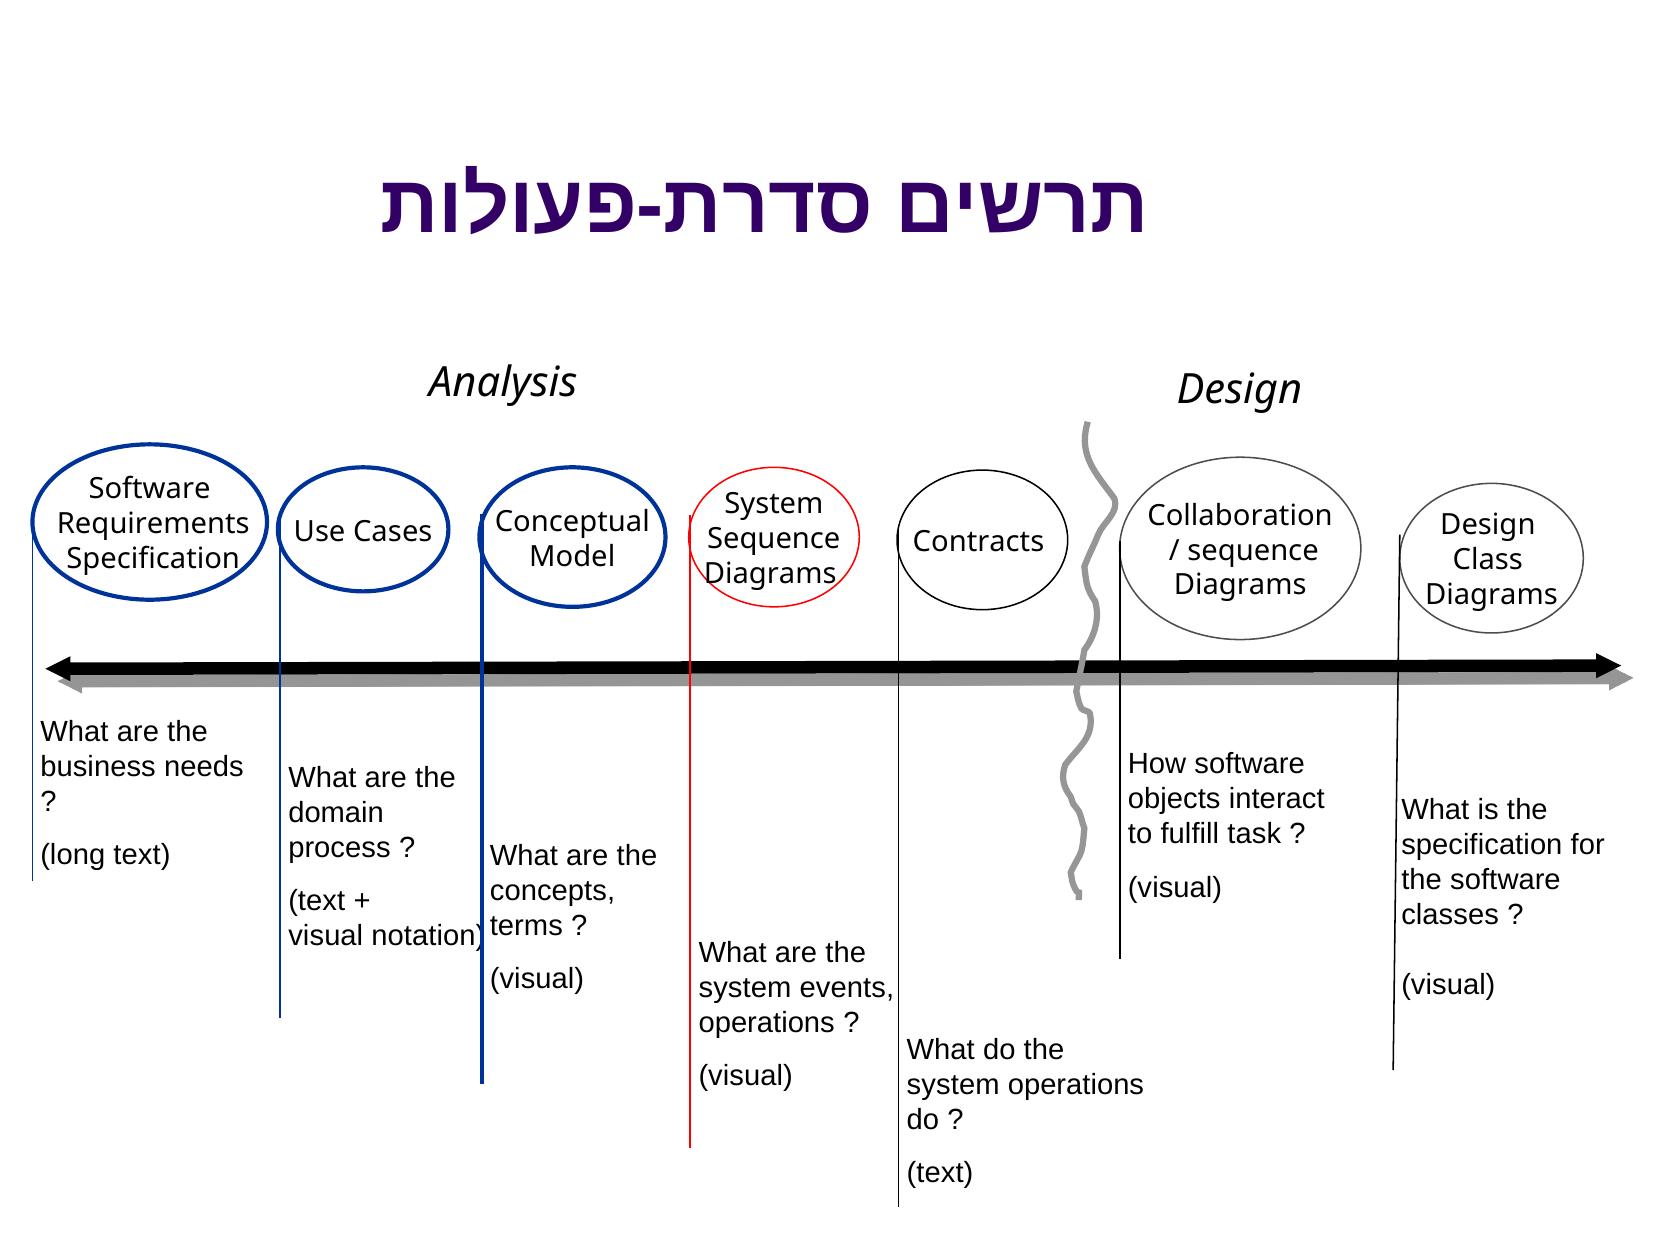

# תרשים סדרת-פעולות
Analysis
Design
Software
 Requirements
 Specification
What are the business needs ?
(long text)
Collaboration
 / sequence
Diagrams
How software objects interact to fulfill task ?
(visual)
Use Cases
What are the domain process ?
(text +
visual notation)
Conceptual
Model
What are the concepts, terms ?
(visual)
System
Sequence
Diagrams
What are the system events, operations ?
(visual)
Contracts
What do the system operations do ?
(text)
Design
Class
Diagrams
What is the specification for the software classes ?
(visual)